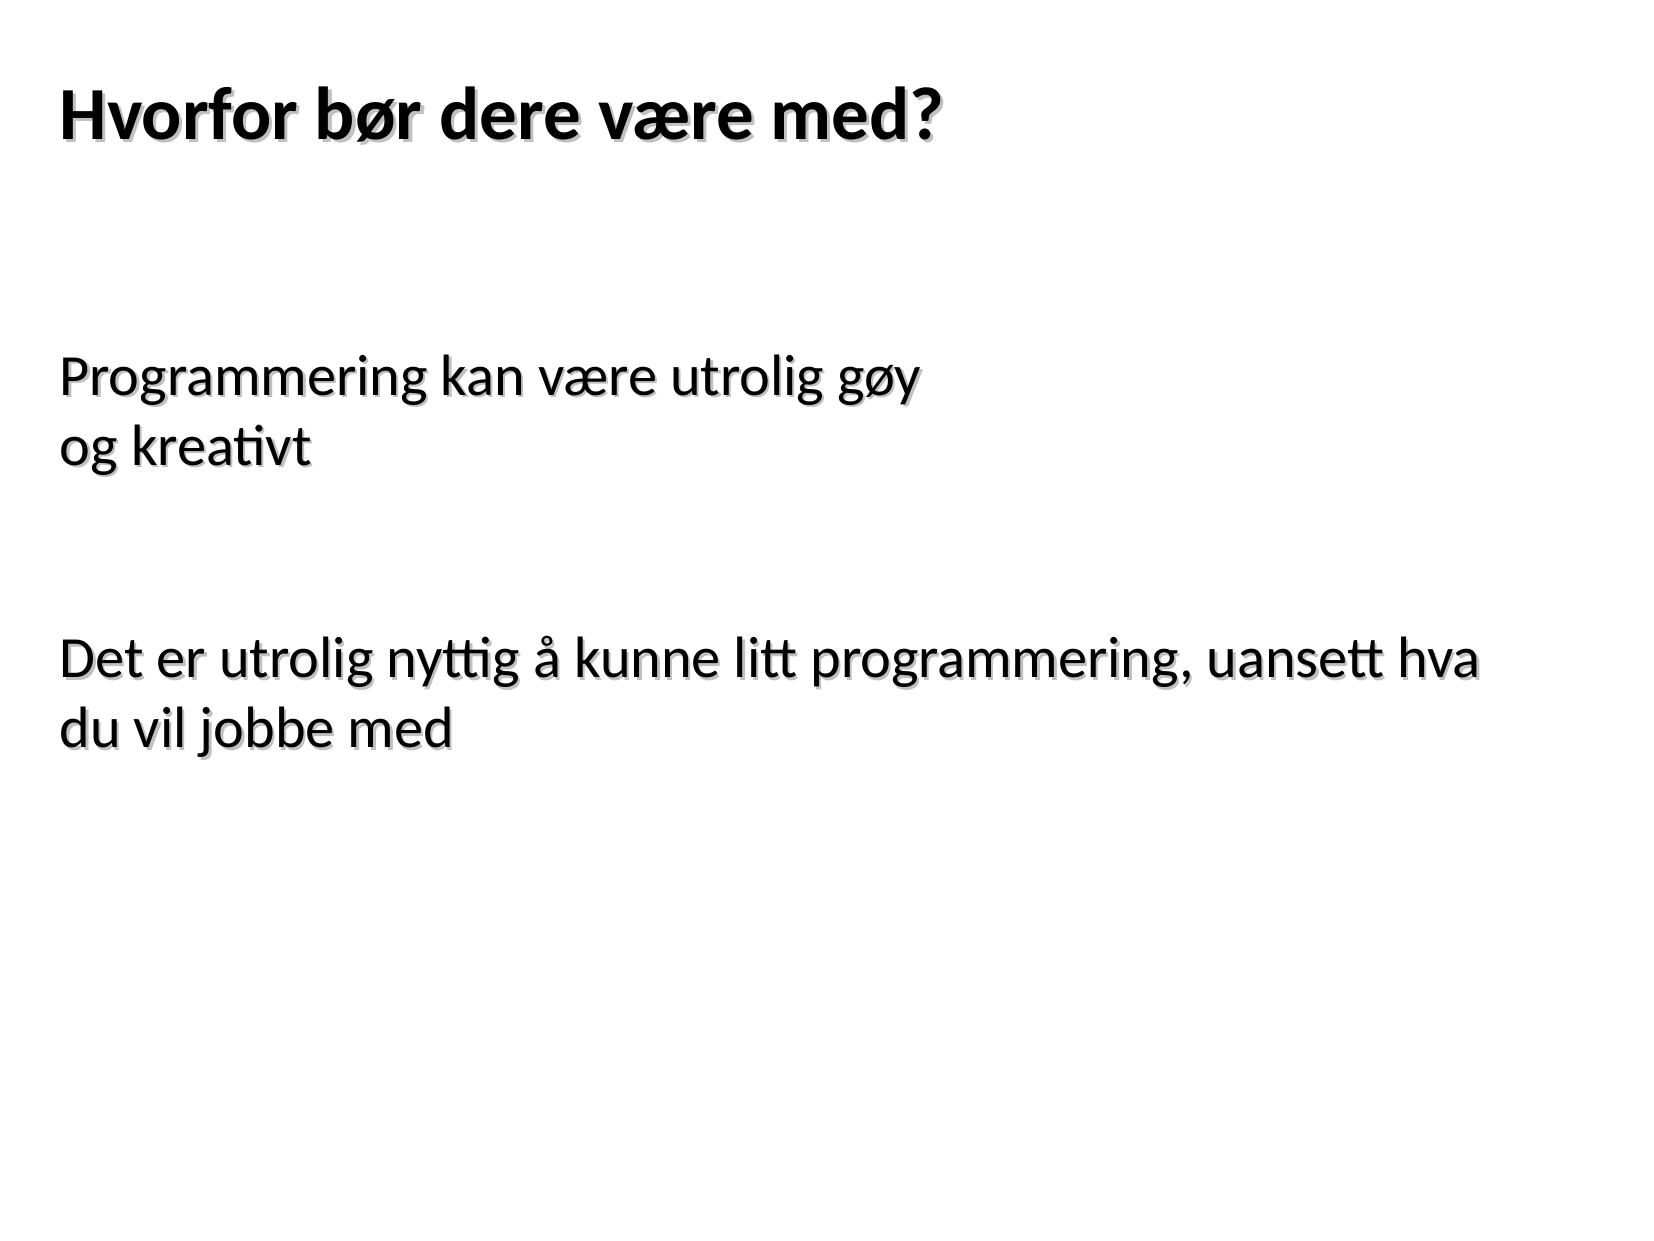

Hvorfor bør dere være med?
Programmering kan være utrolig gøy
og kreativt
Det er utrolig nyttig å kunne litt programmering, uansett hva du vil jobbe med